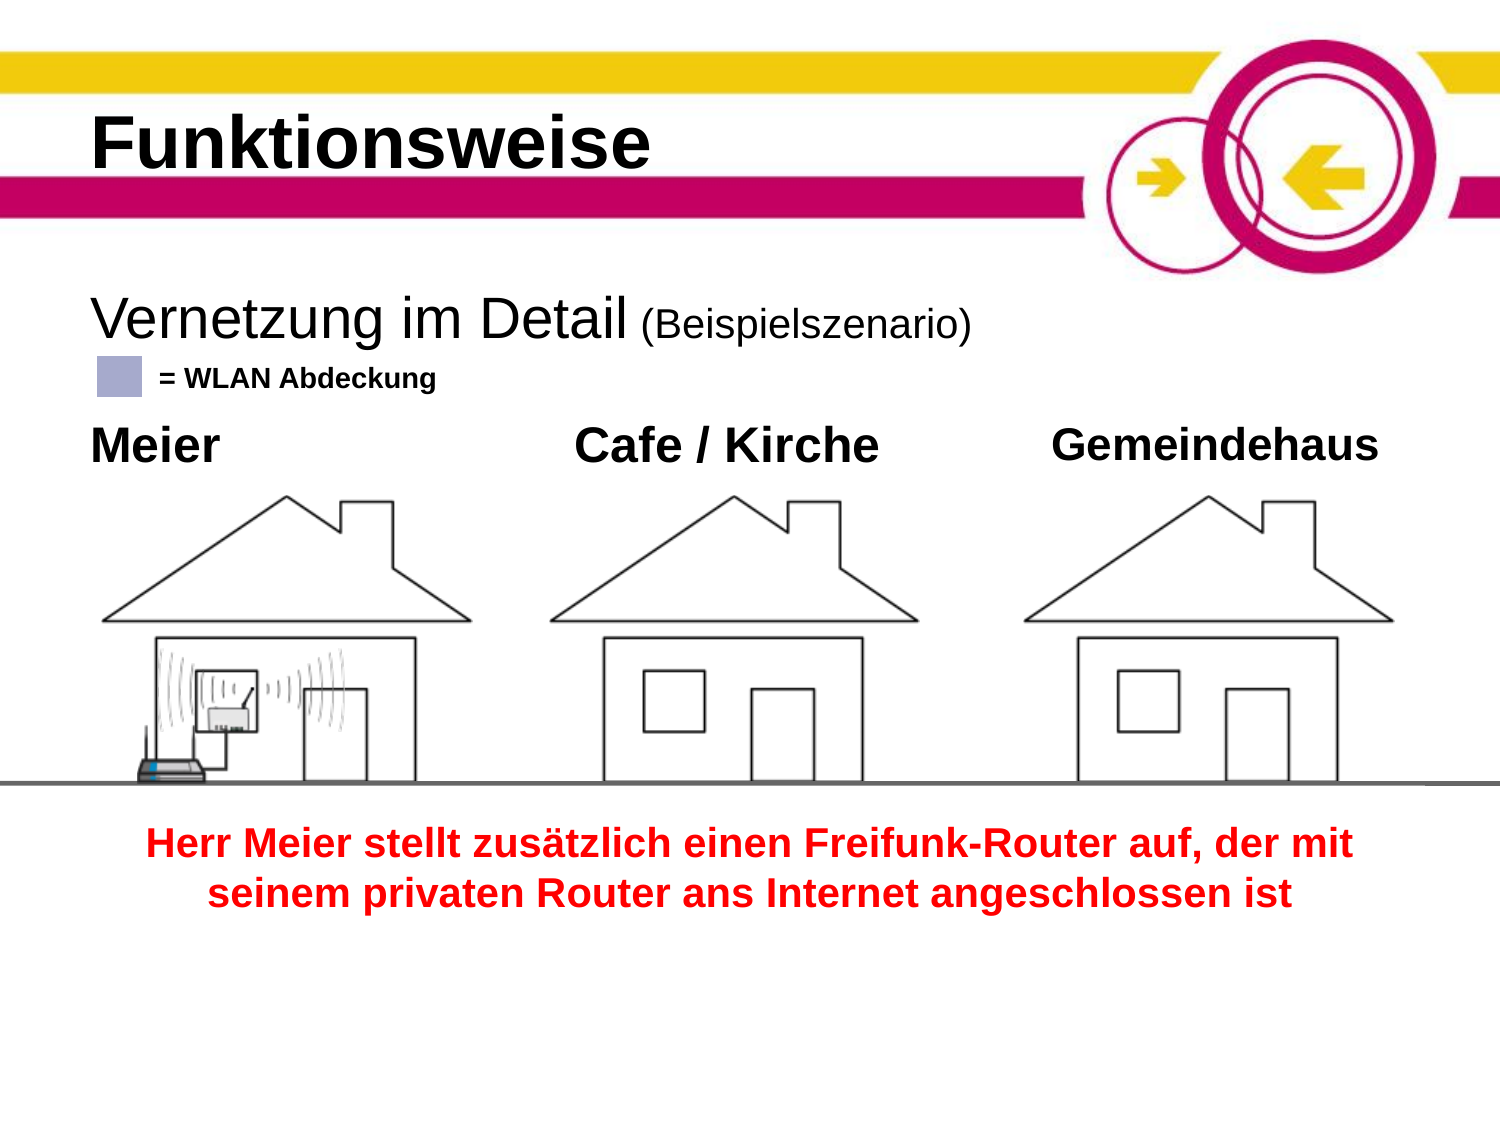

Funktionsweise
Vernetzung im Detail (Beispielszenario)
= WLAN Abdeckung
Meier
Cafe / Kirche
Gemeindehaus
Herr Meier stellt zusätzlich einen Freifunk-Router auf, der mit seinem privaten Router ans Internet angeschlossen ist